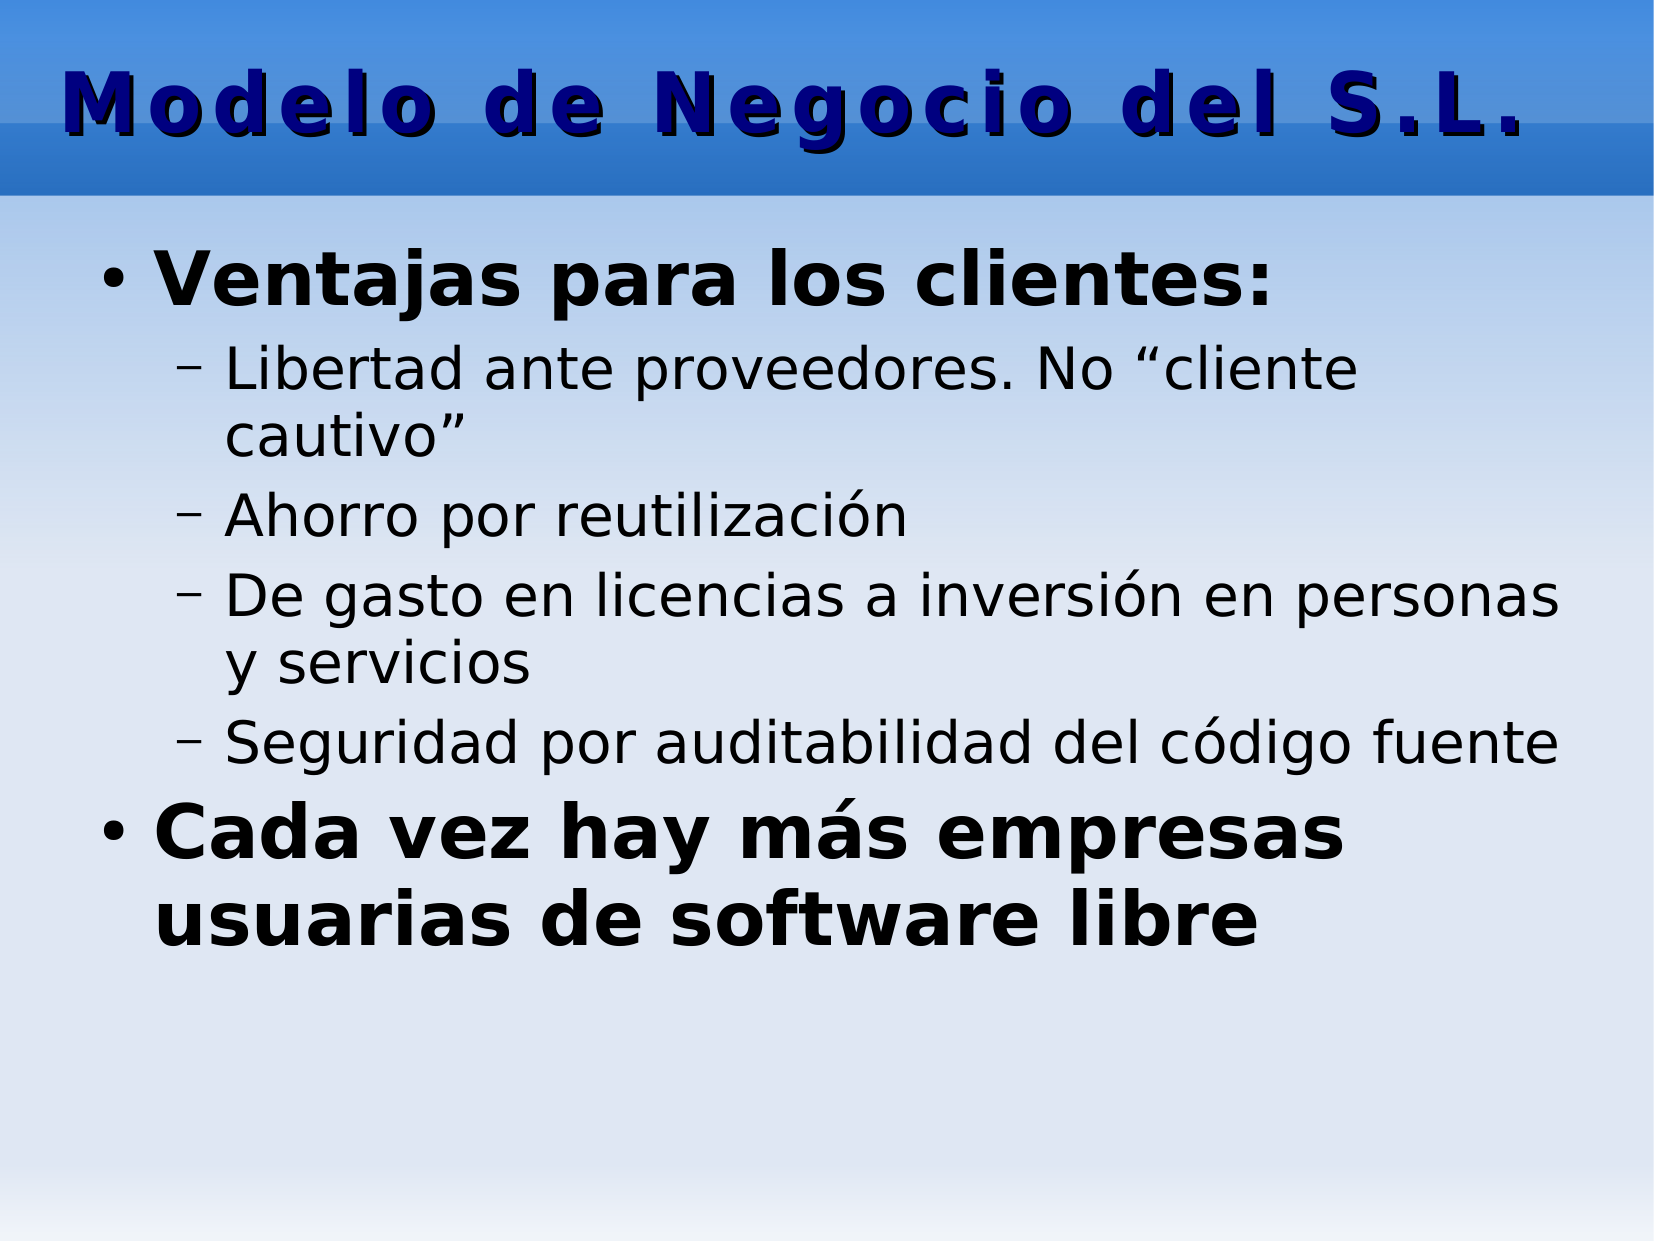

# Modelo de Negocio del S.L.
Ventajas para los clientes:
Libertad ante proveedores. No “cliente cautivo”
Ahorro por reutilización
De gasto en licencias a inversión en personas y servicios
Seguridad por auditabilidad del código fuente
Cada vez hay más empresas usuarias de software libre